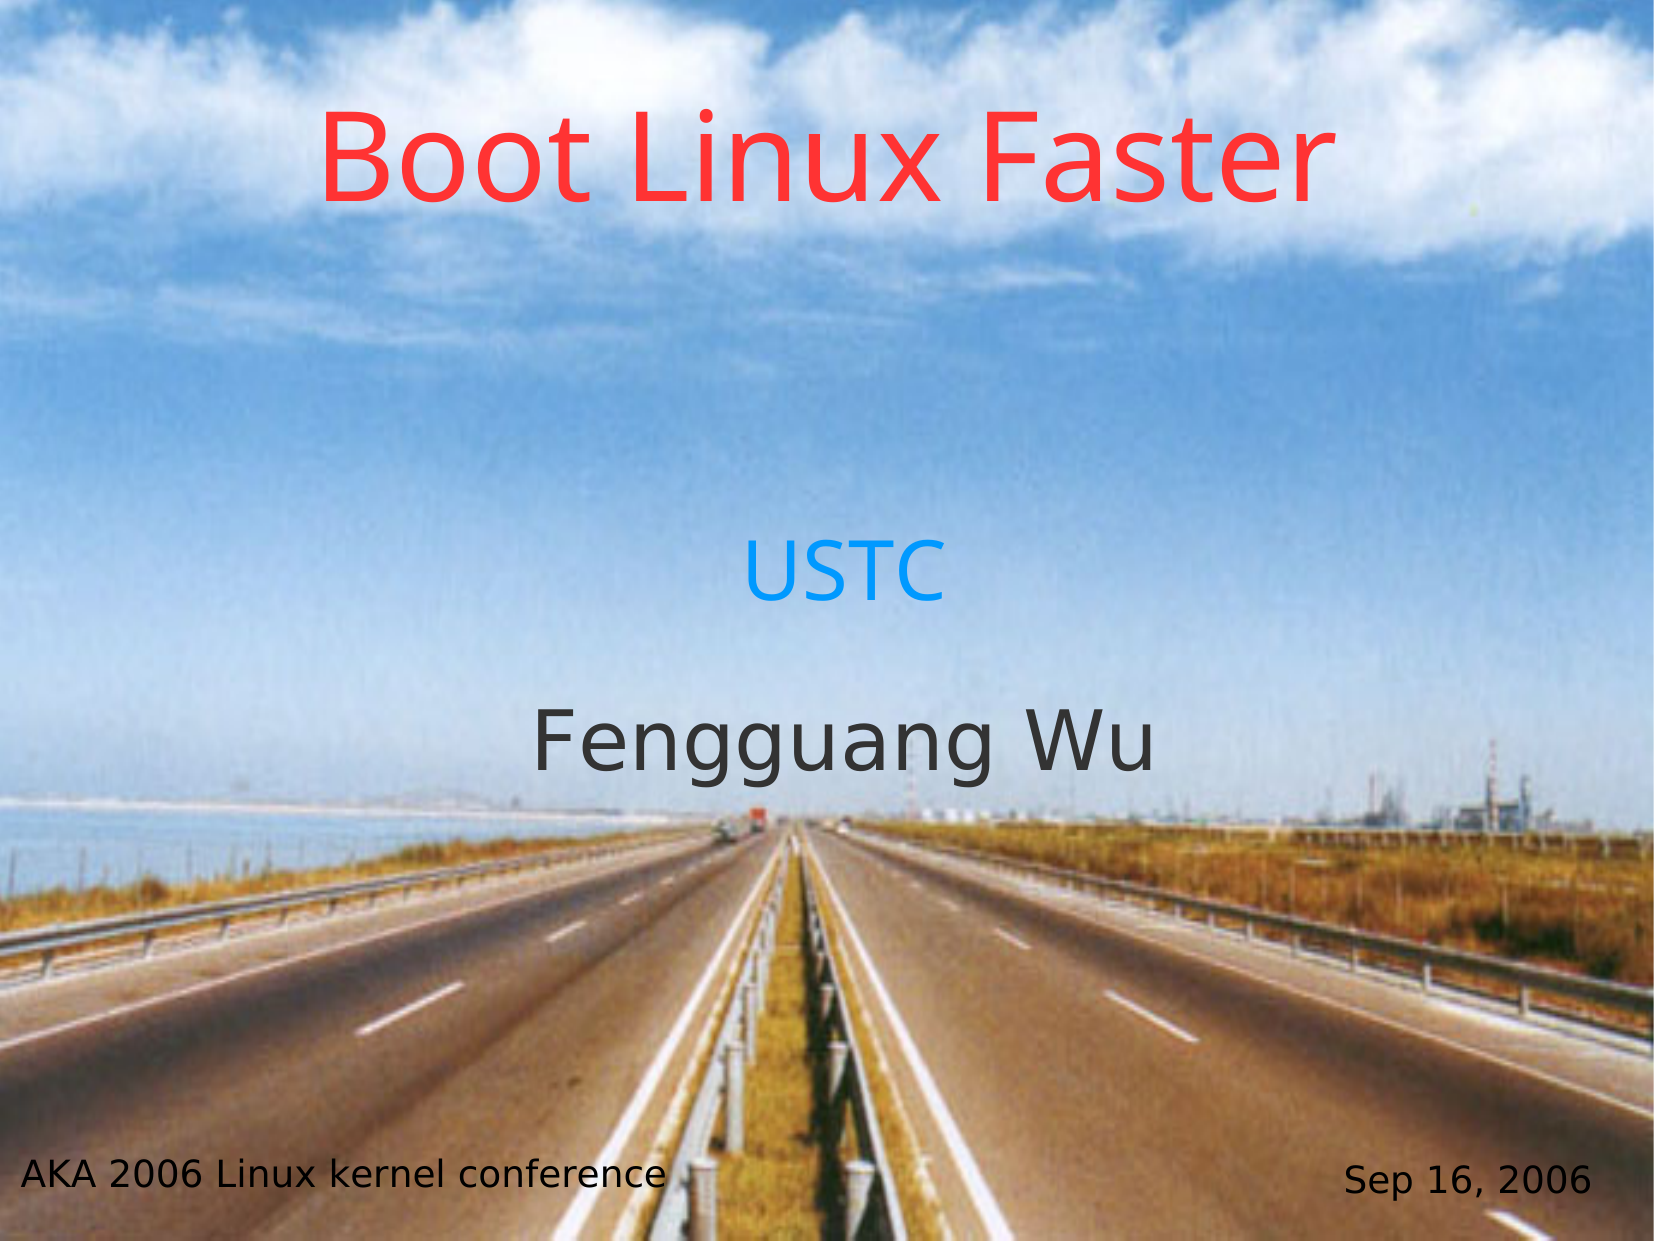

# Boot Linux Faster
USTC
Fengguang Wu
AKA 2006 Linux kernel conference
Sep 16, 2006